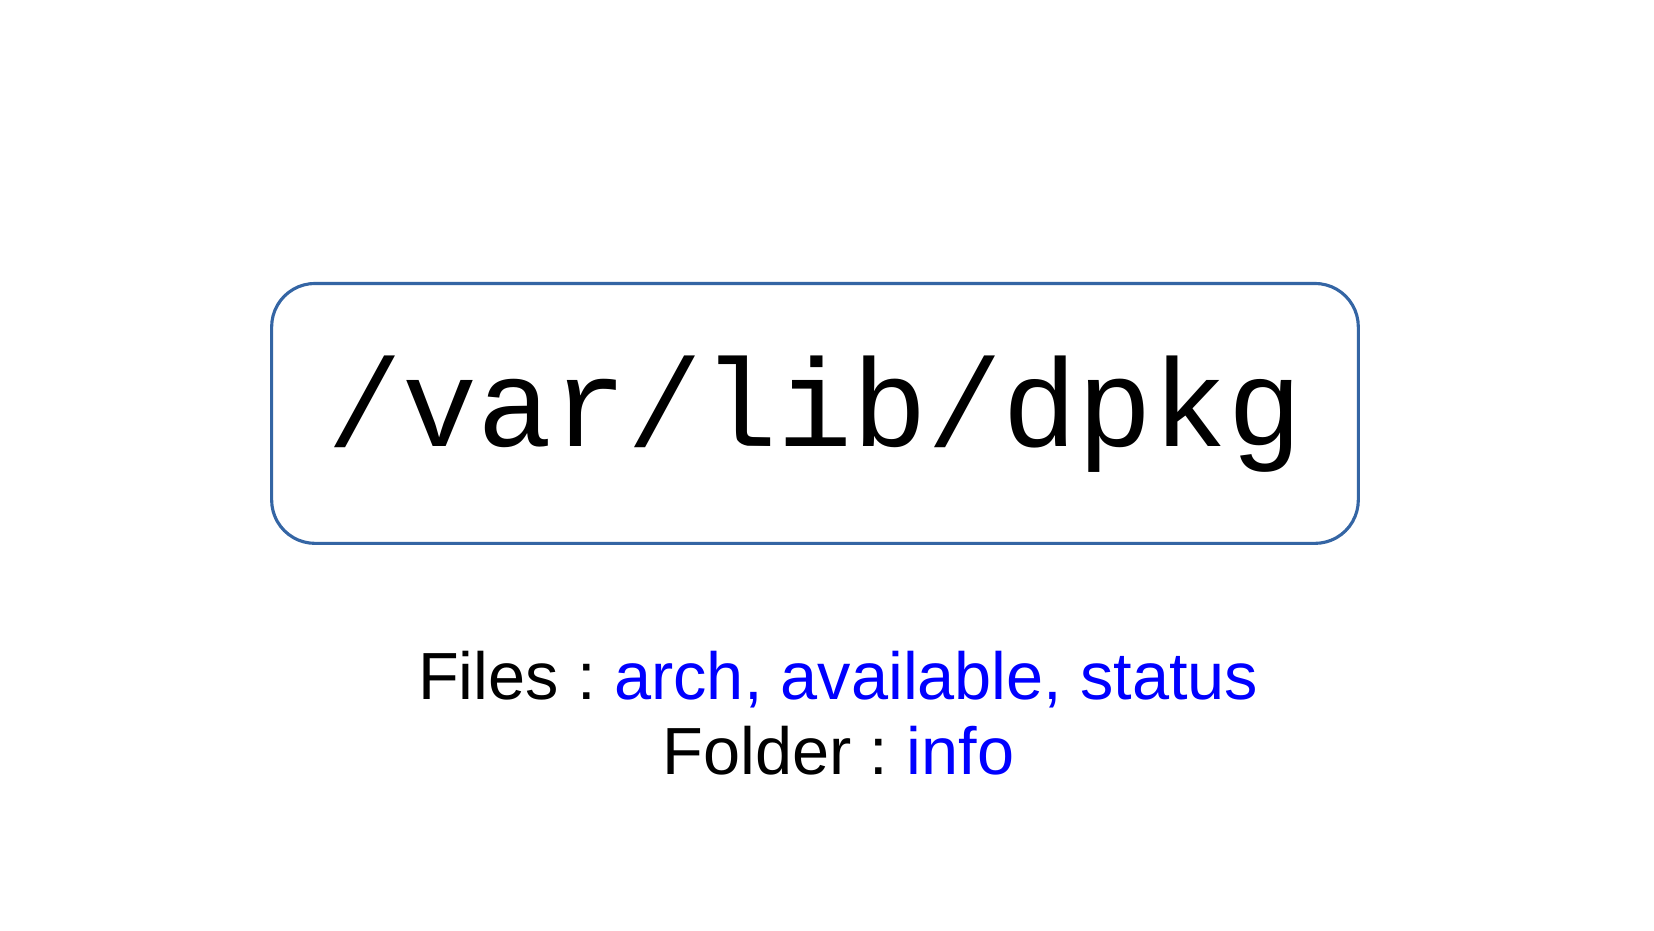

/var/lib/dpkg
# Files : arch, available, status
Folder : info